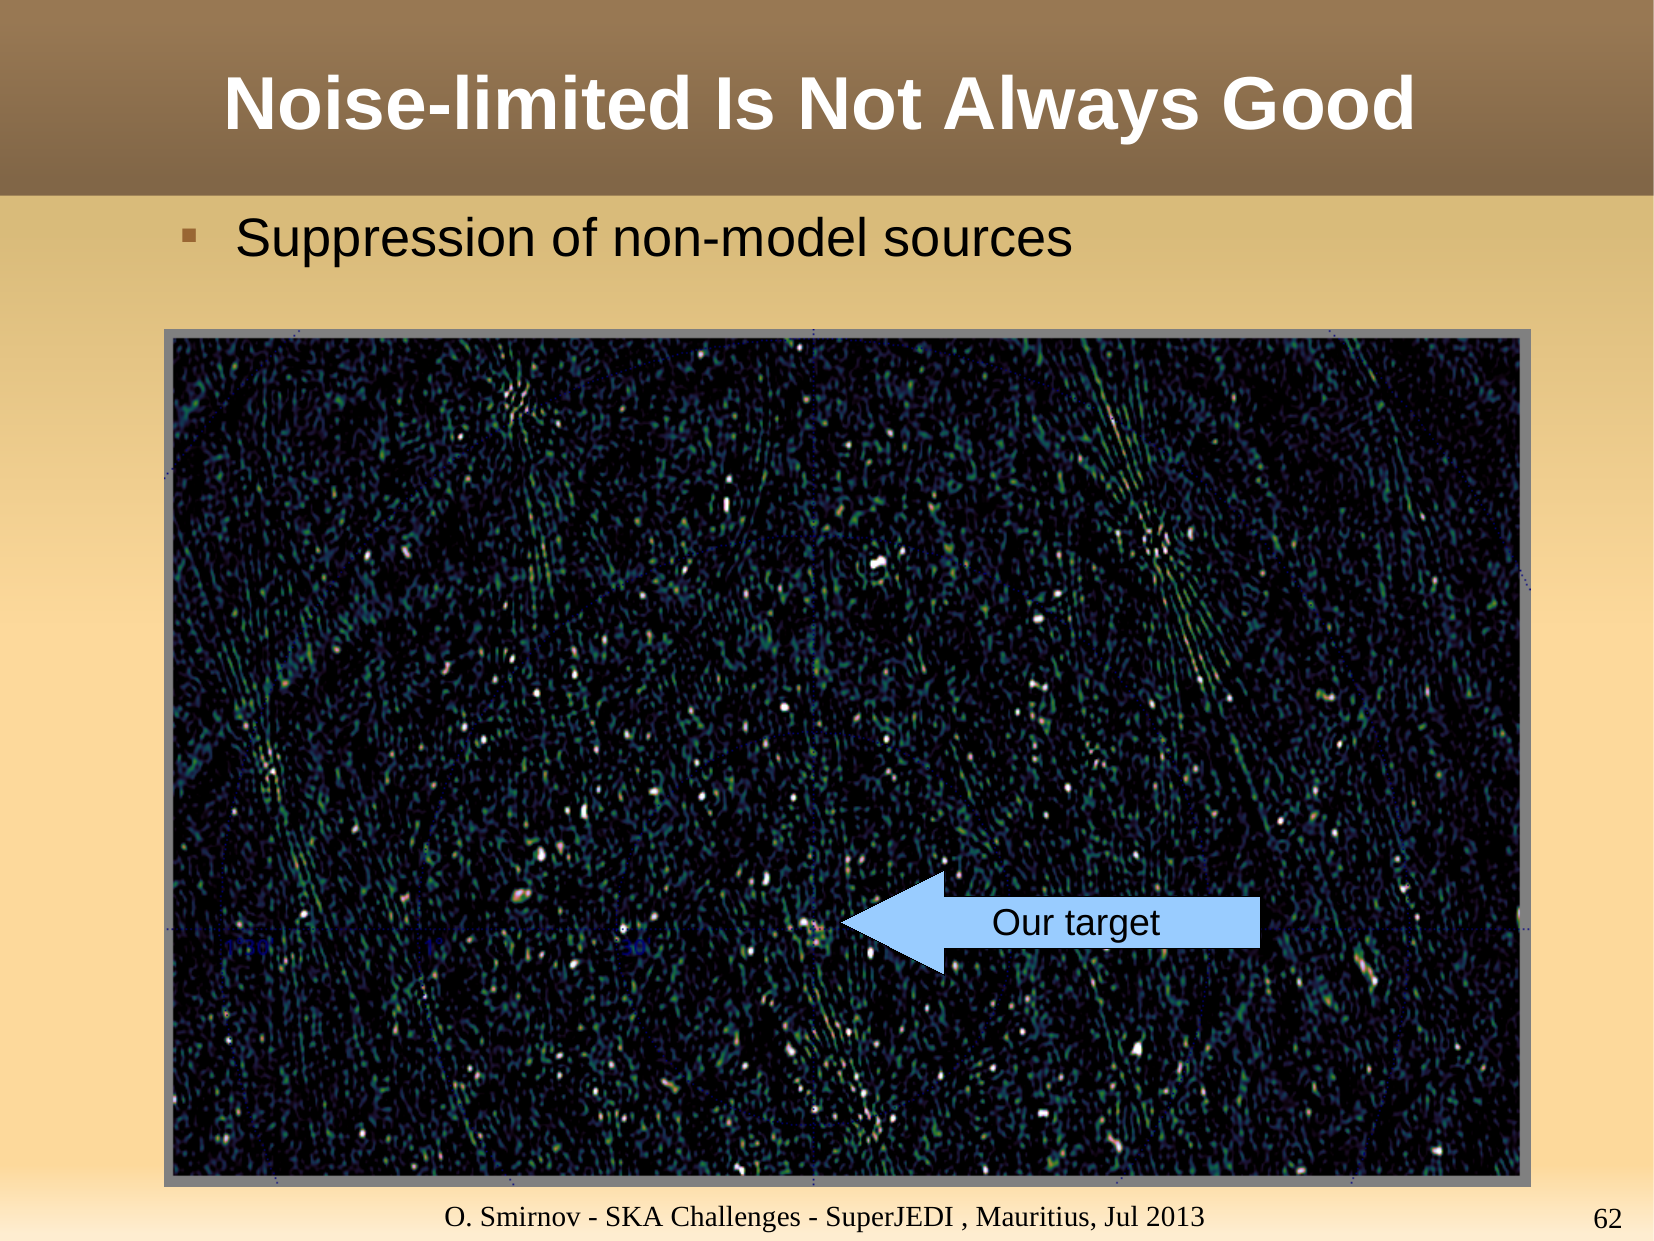

# Noise-limited Is Not Always Good
Suppression of non-model sources
Our target
O. Smirnov - SKA Challenges - SuperJEDI , Mauritius, Jul 2013
62